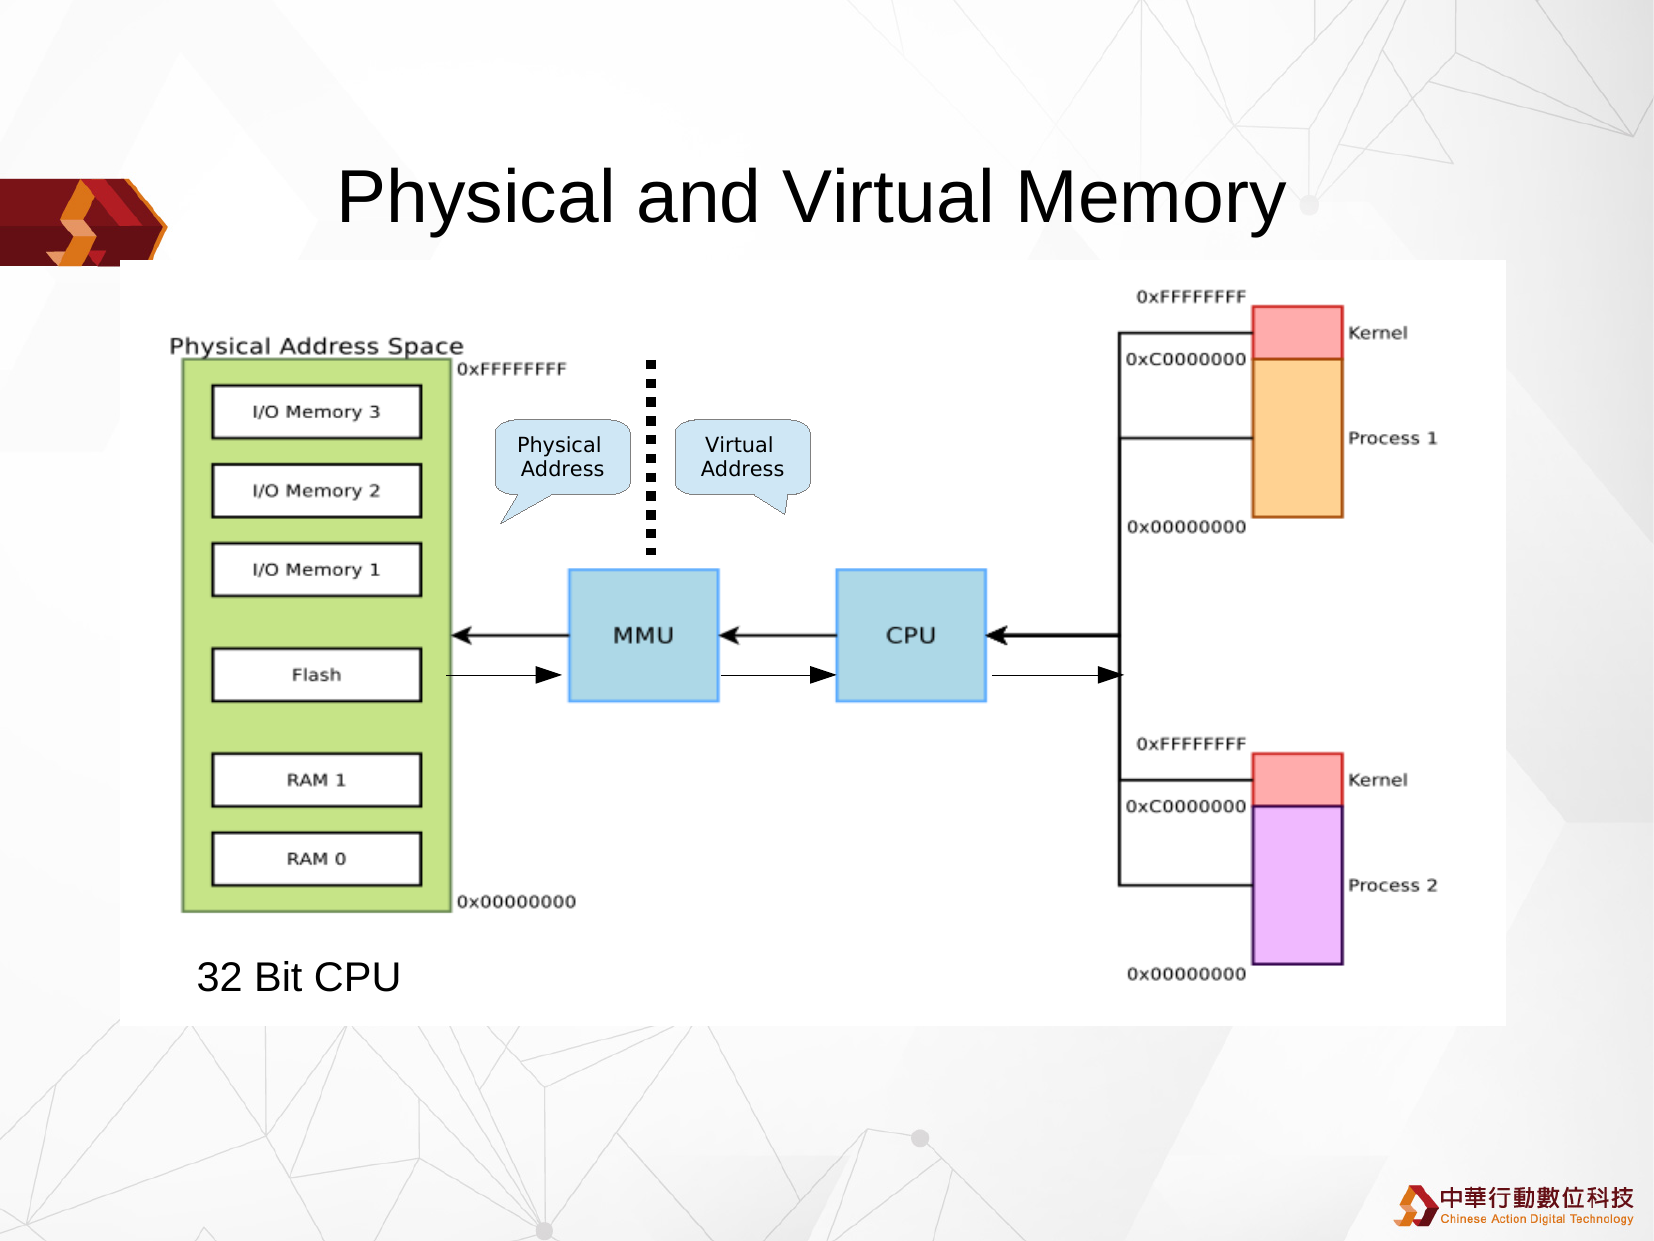

# Physical and Virtual Memory
Physical
Address
Virtual
Address
32 Bit CPU